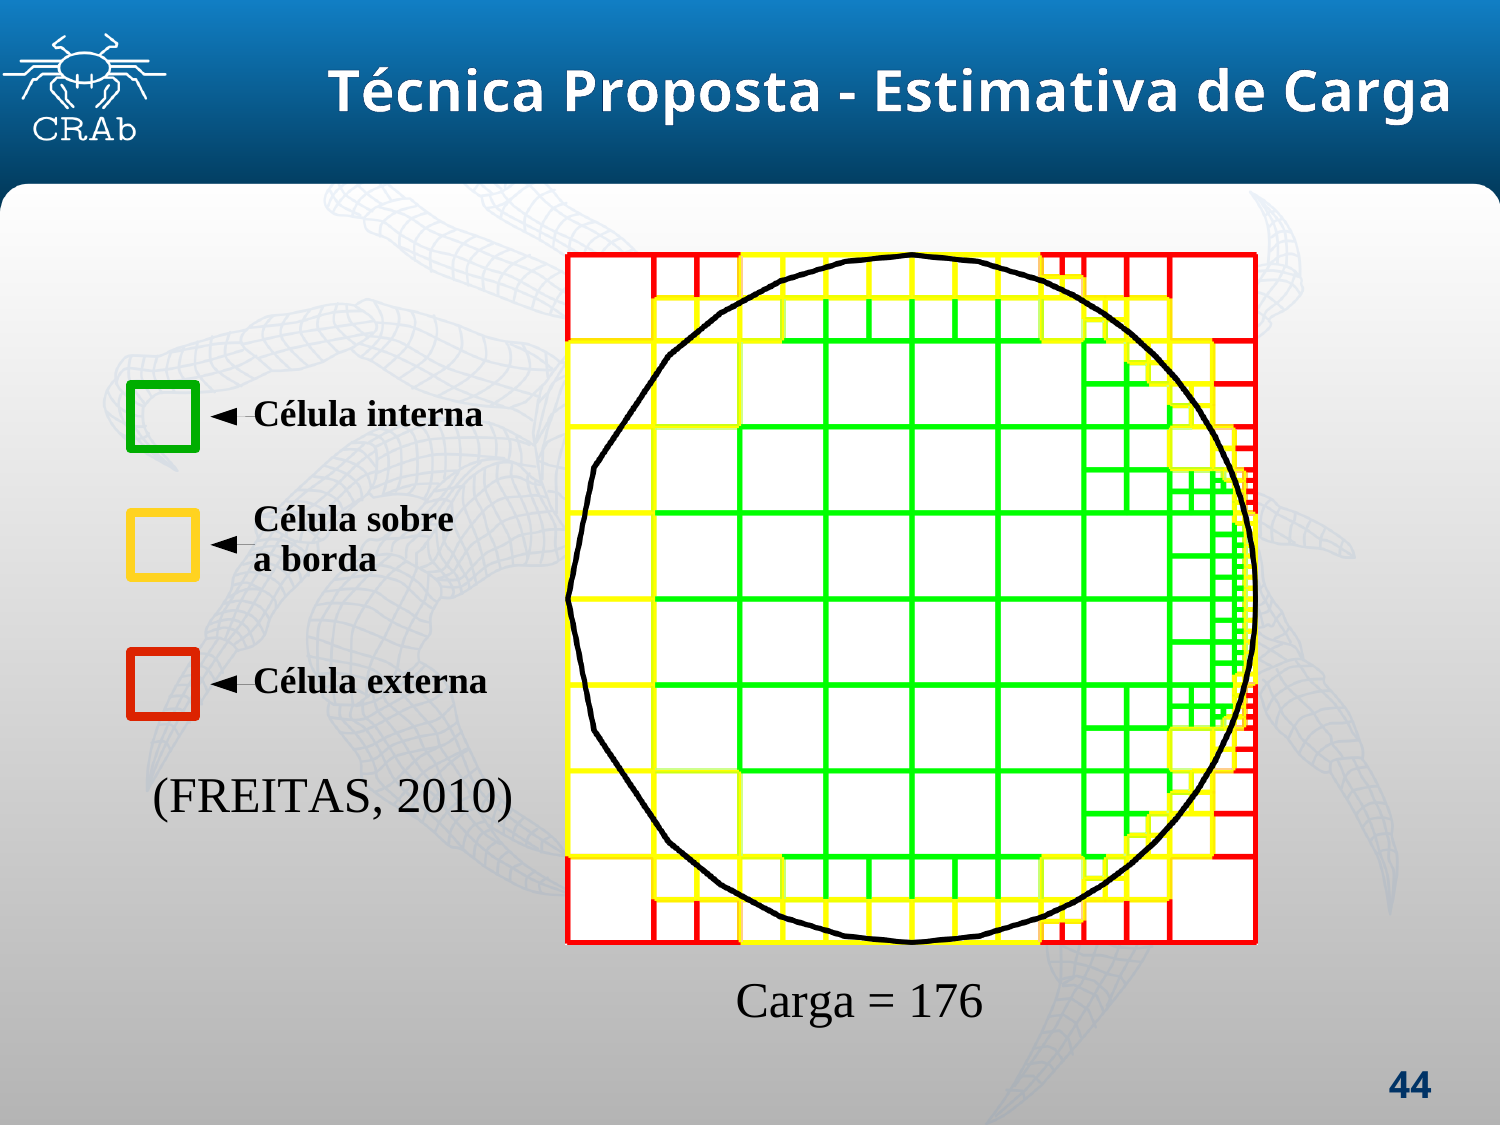

# Técnica Proposta - Estimativa de Carga
Célula interna
Célula sobre
a borda
Célula externa
(FREITAS, 2010)
Carga = 176